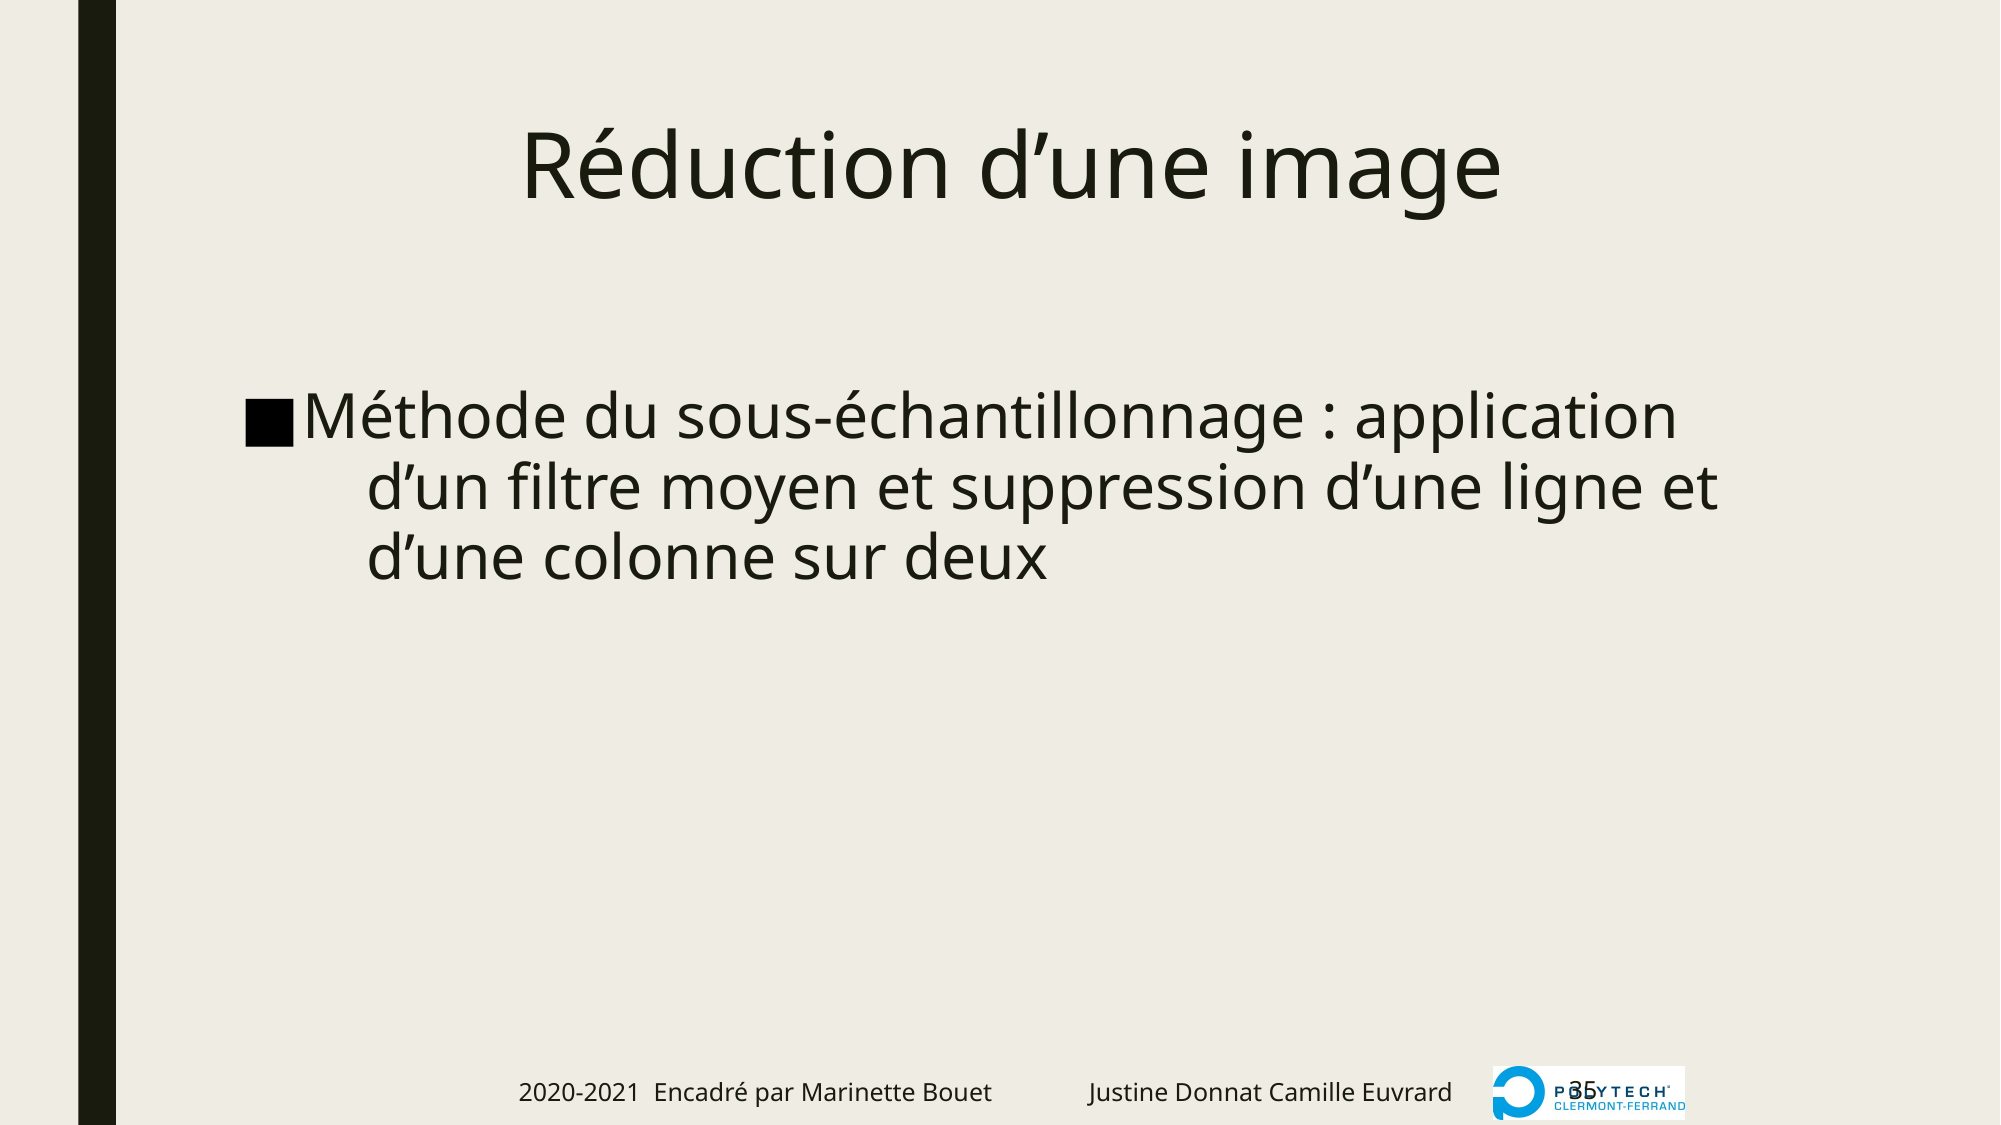

# Réduction d’une image
Méthode du sous-échantillonnage : application d’un filtre moyen et suppression d’une ligne et d’une colonne sur deux
2020-2021 Encadré par Marinette Bouet Justine Donnat Camille Euvrard